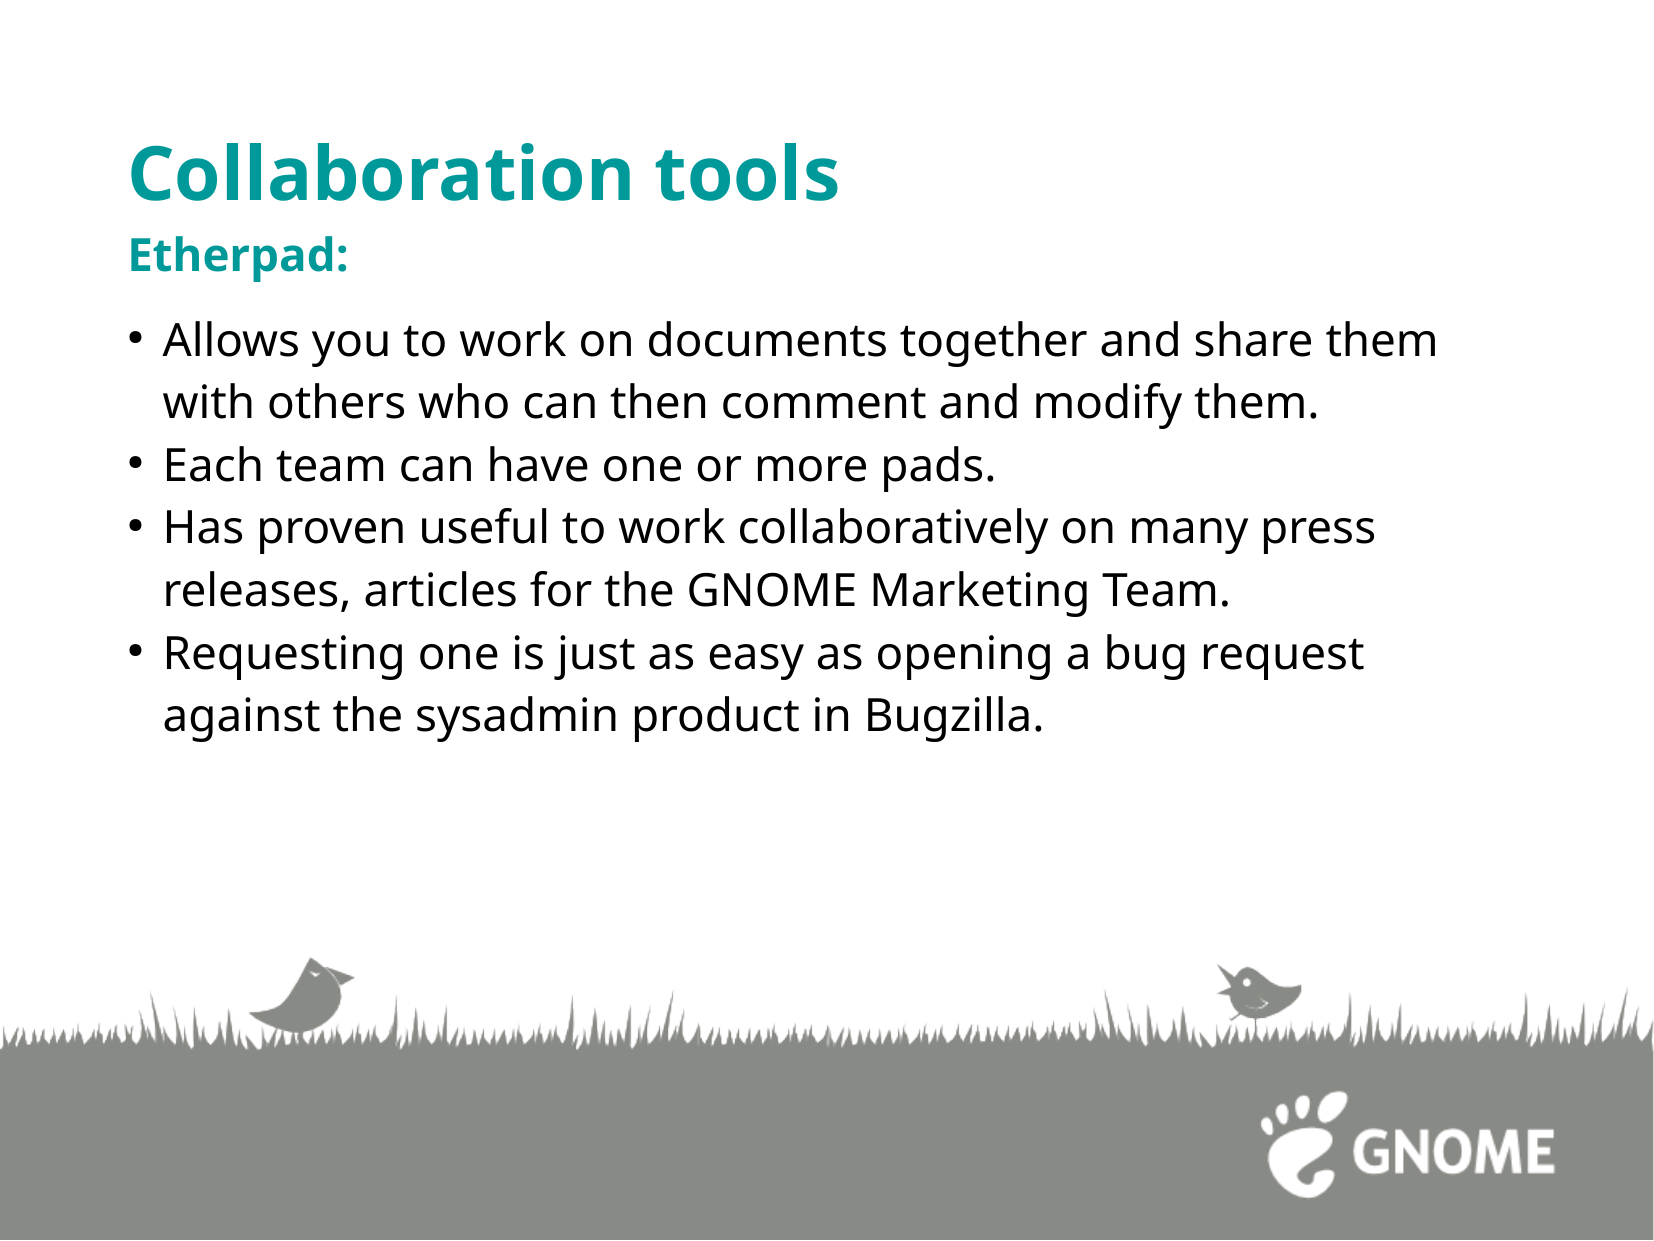

Collaboration tools
Etherpad:
Allows you to work on documents together and share them with others who can then comment and modify them.
Each team can have one or more pads.
Has proven useful to work collaboratively on many press releases, articles for the GNOME Marketing Team.
Requesting one is just as easy as opening a bug request against the sysadmin product in Bugzilla.